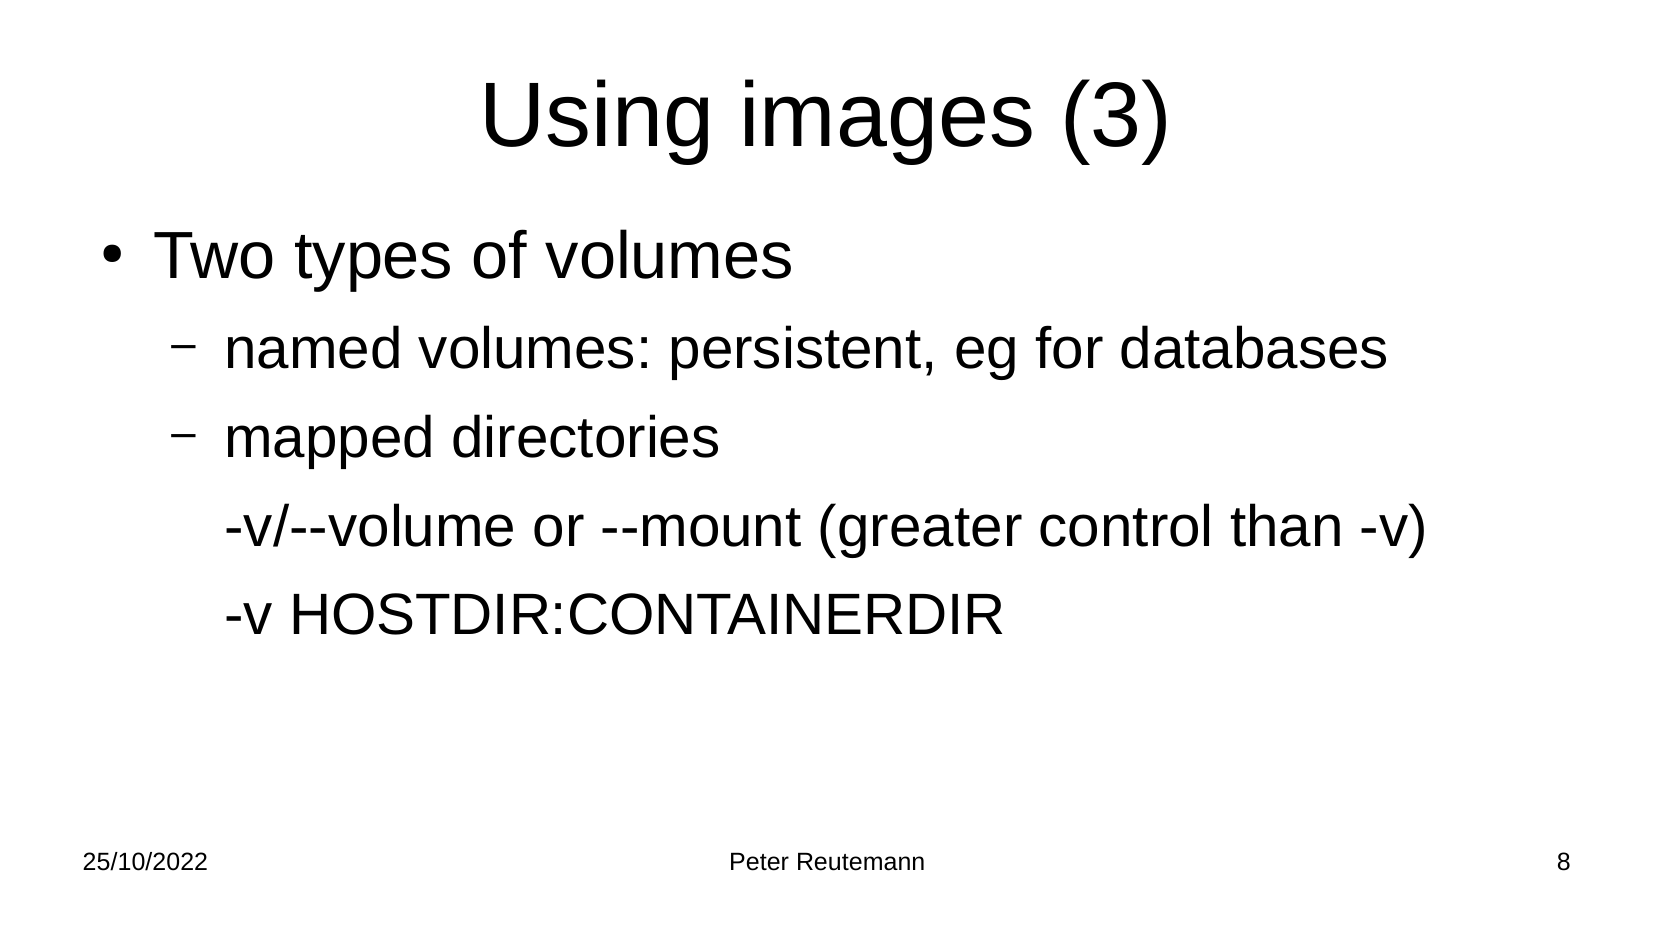

# Using images (3)
Two types of volumes
named volumes: persistent, eg for databases
mapped directories
-v/--volume or --mount (greater control than -v)
-v HOSTDIR:CONTAINERDIR
25/10/2022
Peter Reutemann
8